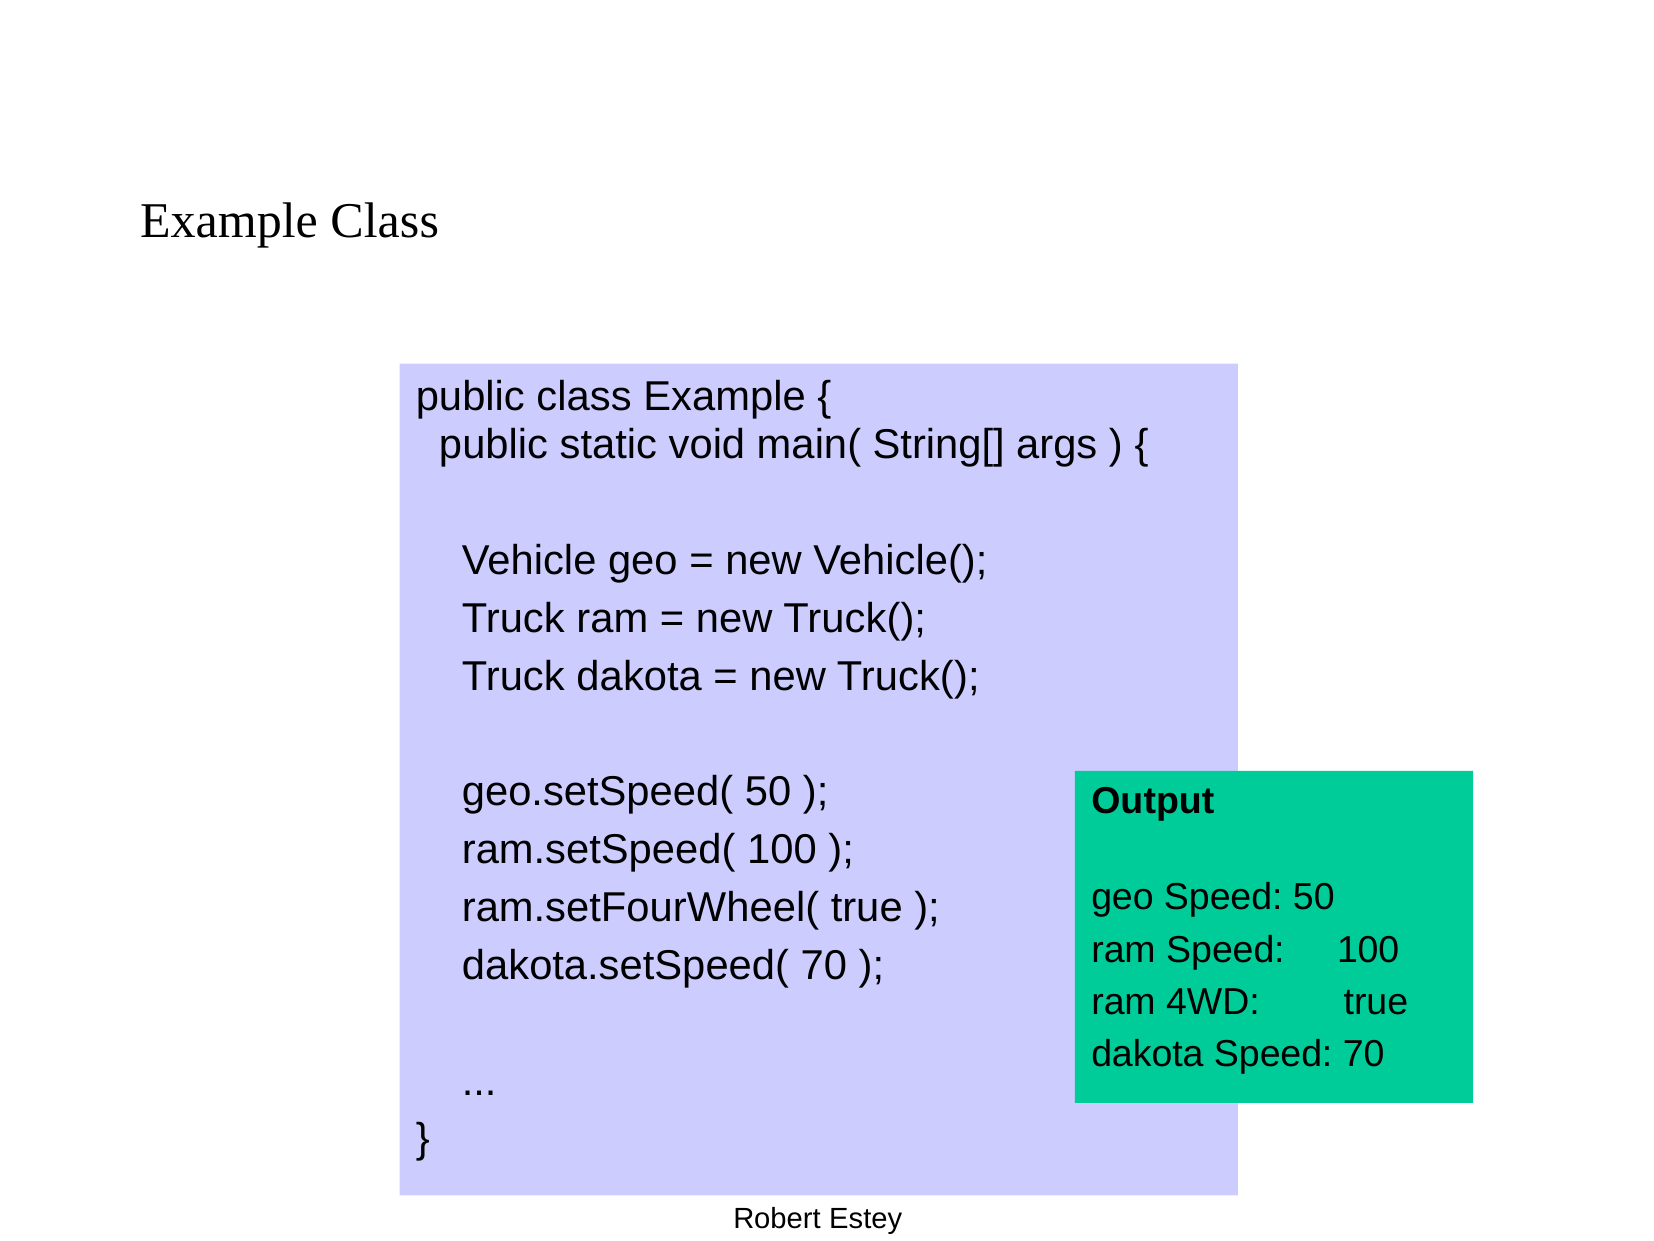

Example Class
public class Example {
 public static void main( String[] args ) {
 Vehicle geo = new Vehicle();
 Truck ram = new Truck();
 Truck dakota = new Truck();
 geo.setSpeed( 50 );
Output
 ram.setSpeed( 100 );
geo Speed: 50
 ram.setFourWheel( true );
ram Speed: 100
 dakota.setSpeed( 70 );
ram 4WD: true
dakota Speed: 70
 ...
}
Robert Estey
07 April 1999